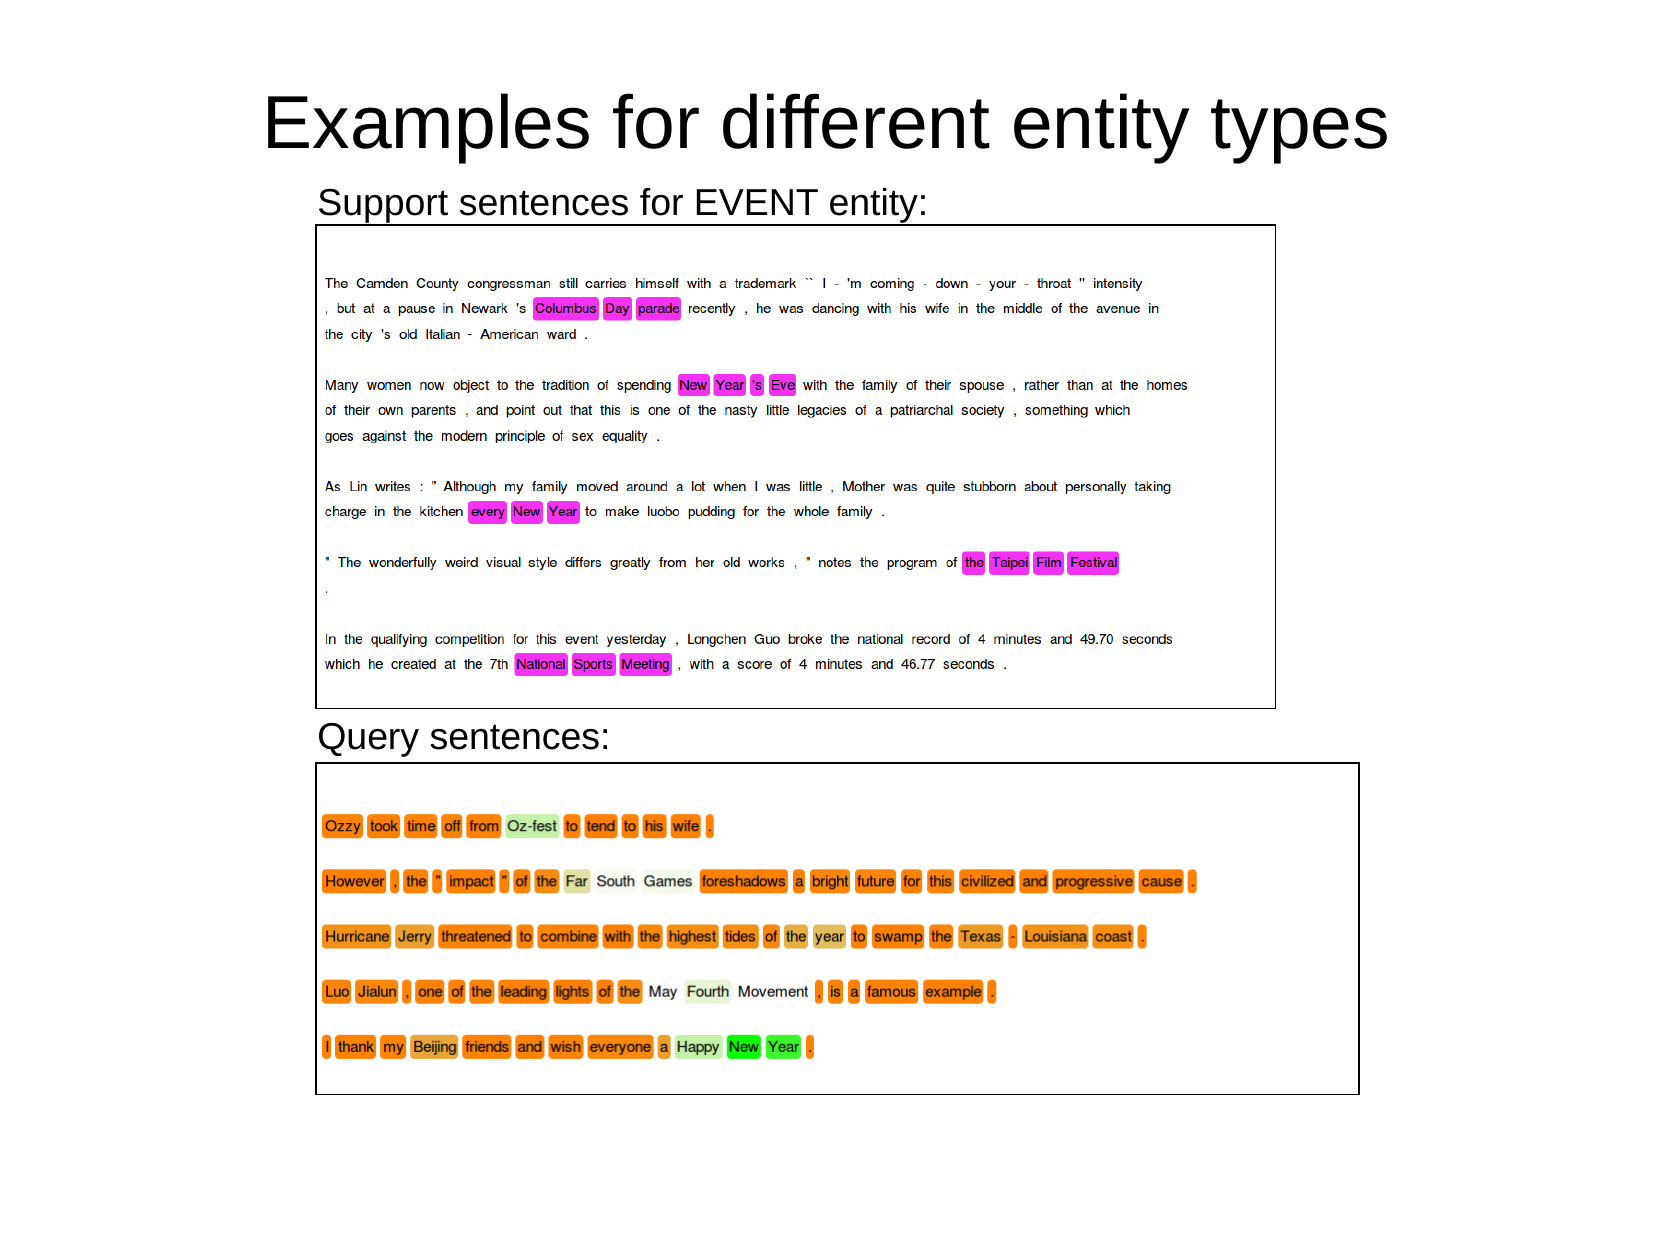

# Examples for different entity types
Support sentences for EVENT entity:
Query sentences: